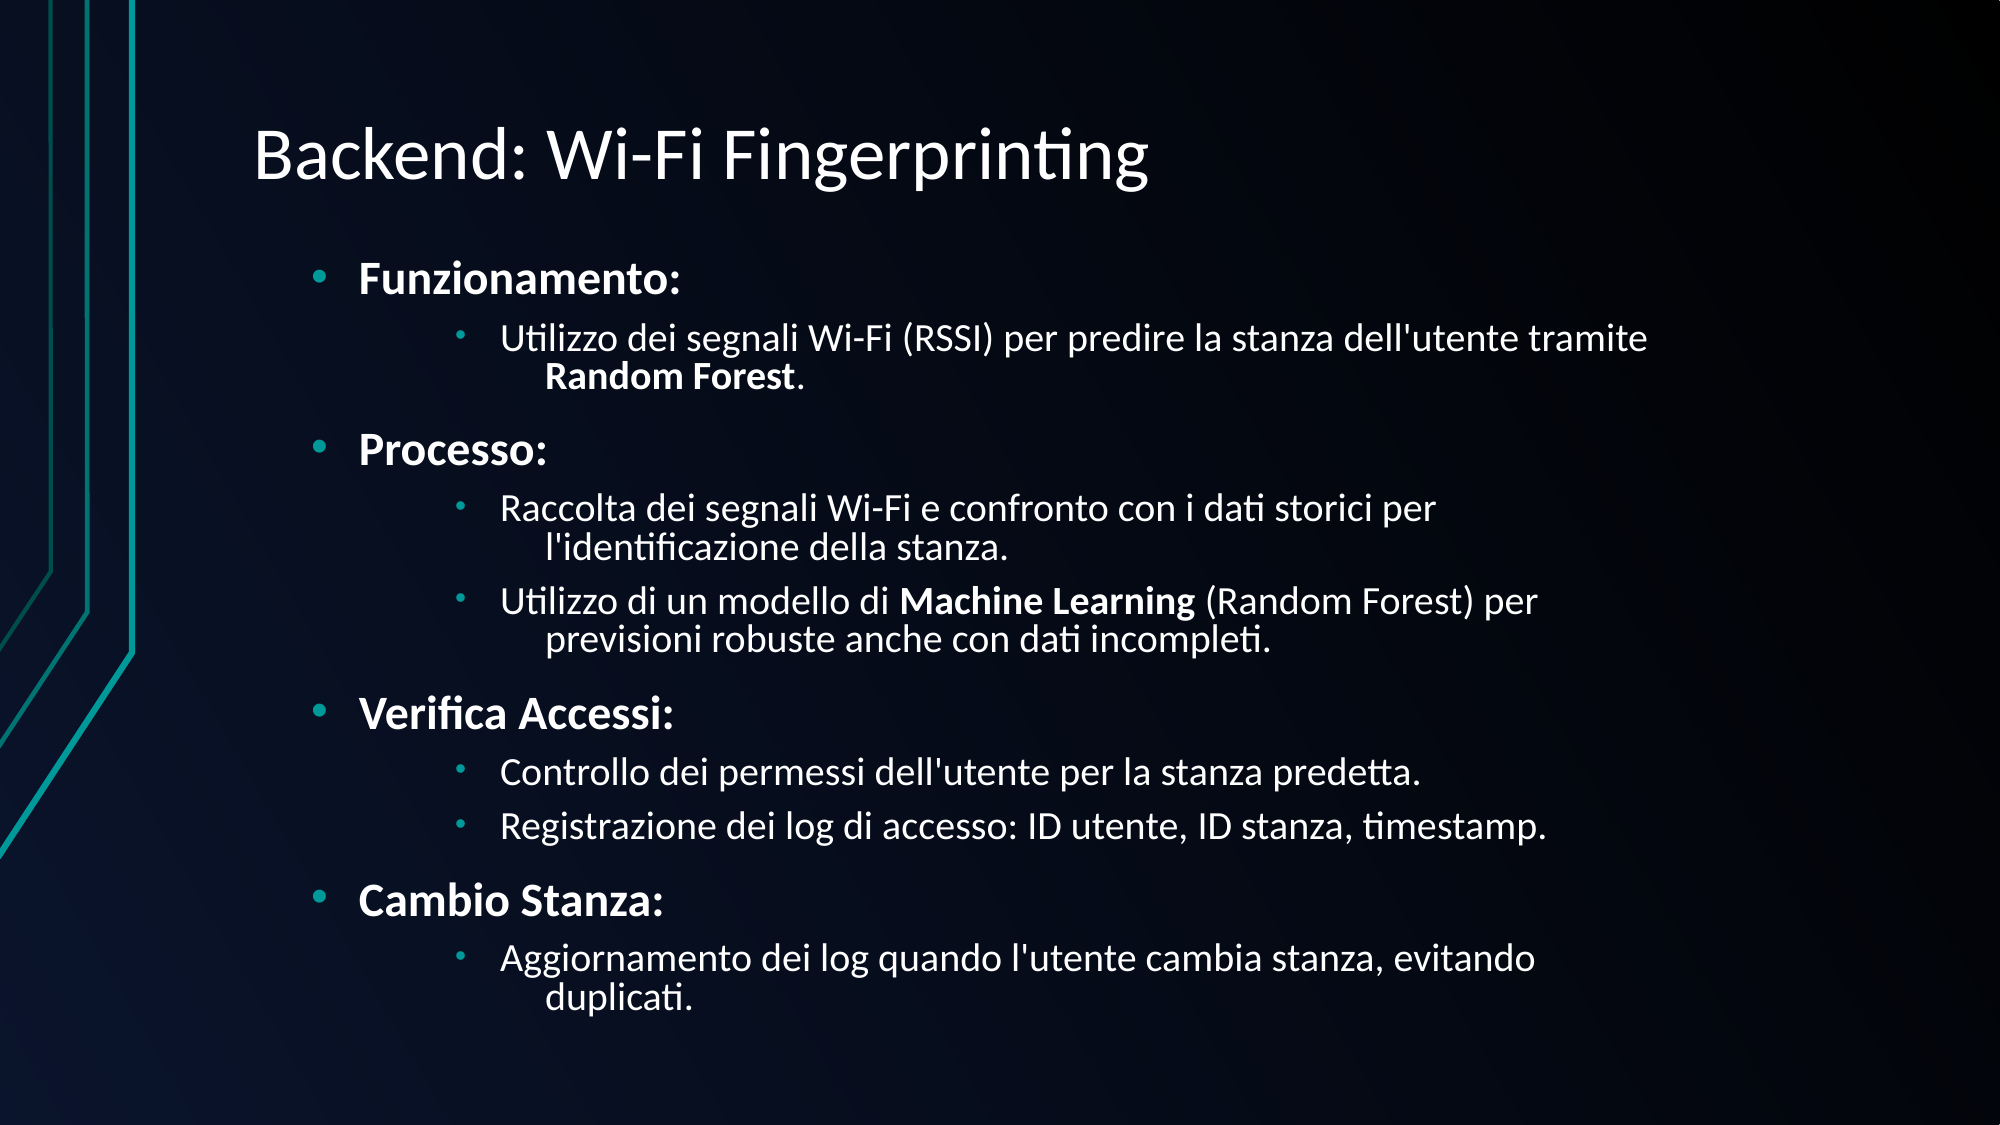

Backend: Wi-Fi Fingerprinting
# Funzionamento:
Utilizzo dei segnali Wi-Fi (RSSI) per predire la stanza dell'utente tramite Random Forest.
Processo:
Raccolta dei segnali Wi-Fi e confronto con i dati storici per l'identificazione della stanza.
Utilizzo di un modello di Machine Learning (Random Forest) per previsioni robuste anche con dati incompleti.
Verifica Accessi:
Controllo dei permessi dell'utente per la stanza predetta.
Registrazione dei log di accesso: ID utente, ID stanza, timestamp.
Cambio Stanza:
Aggiornamento dei log quando l'utente cambia stanza, evitando duplicati.